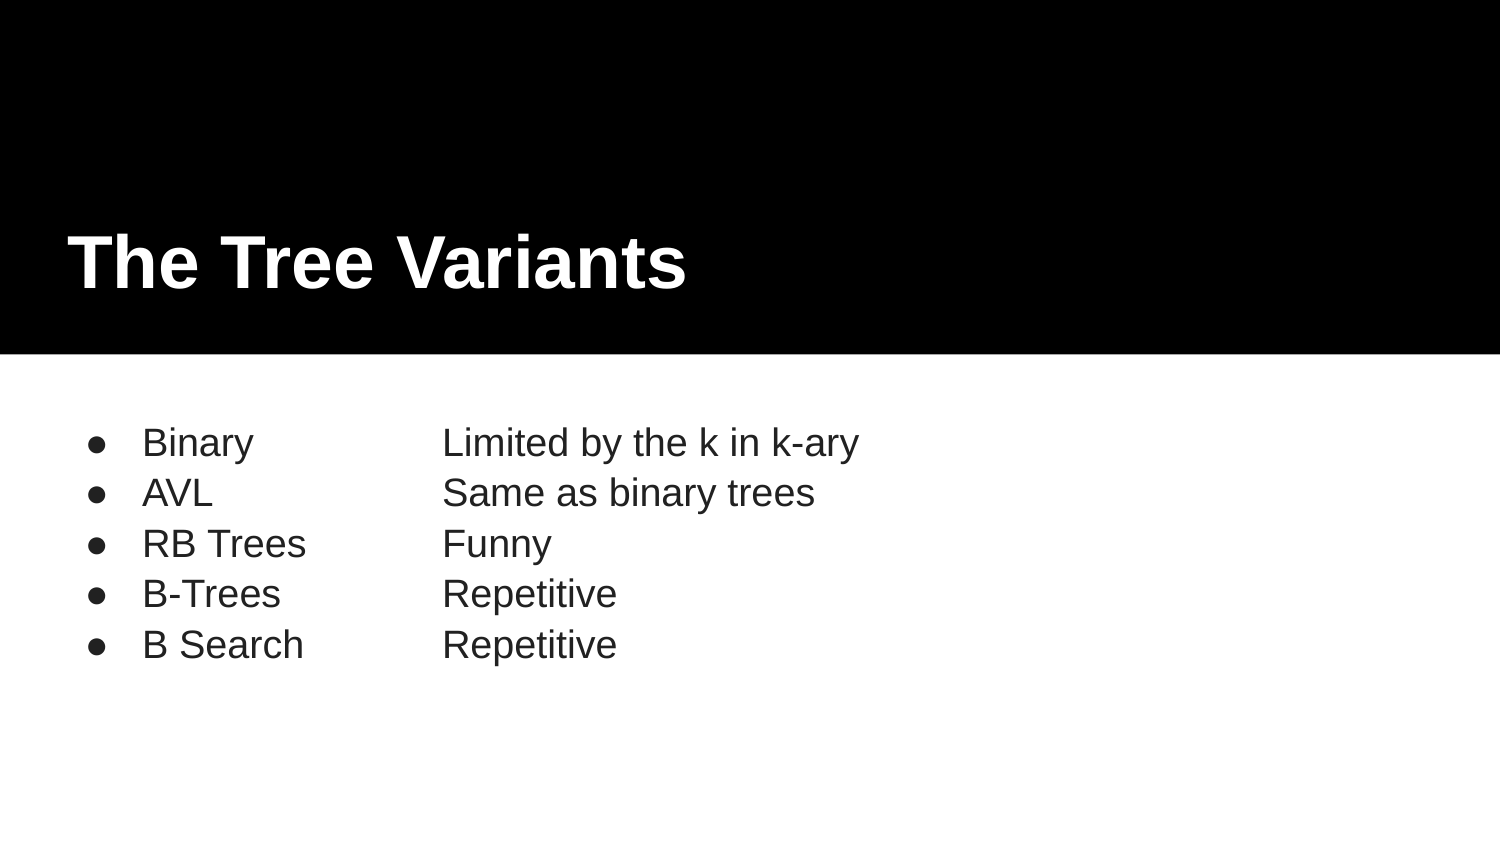

# The Tree Variants
Binary 		 	Limited by the k in k-ary
AVL 		 	Same as binary trees
RB Trees 	 	Funny
B-Trees 	 	Repetitive
B Search		Repetitive